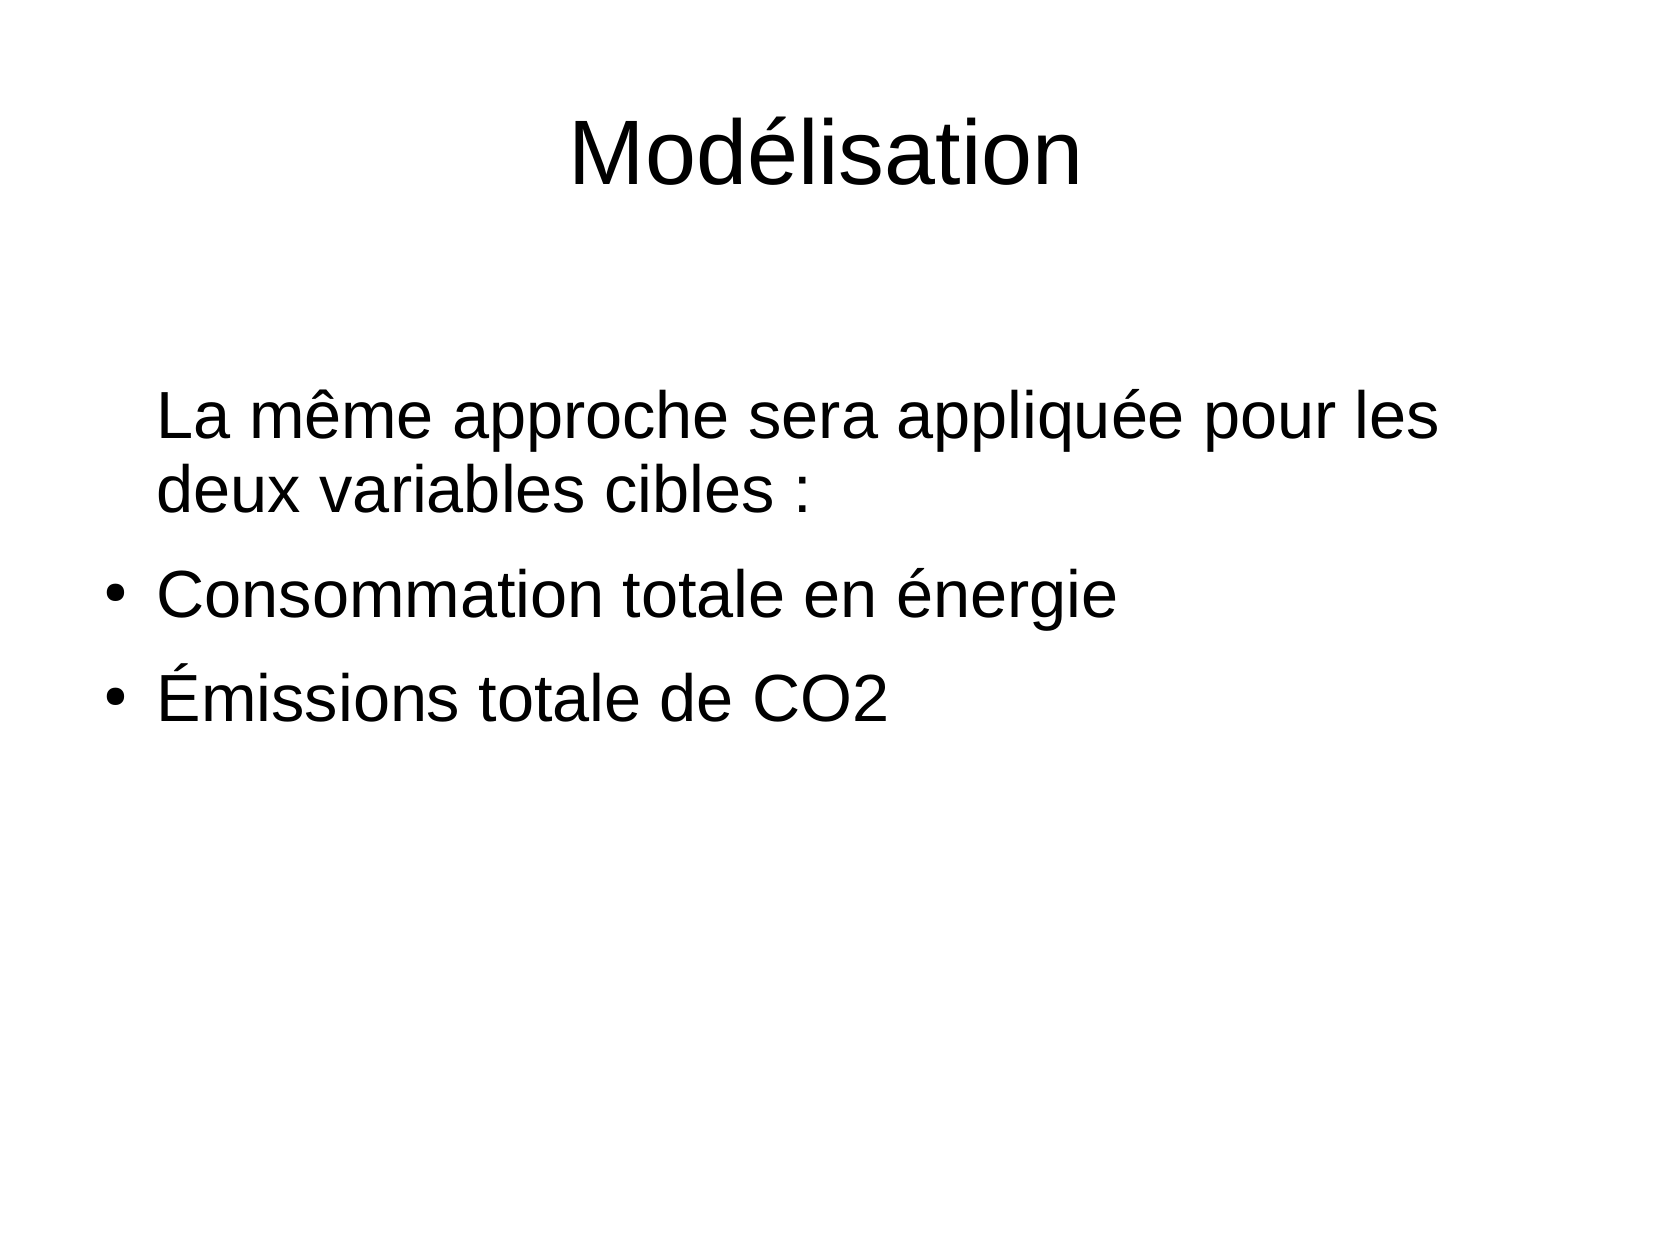

# Modélisation
La même approche sera appliquée pour les deux variables cibles :
Consommation totale en énergie
Émissions totale de CO2